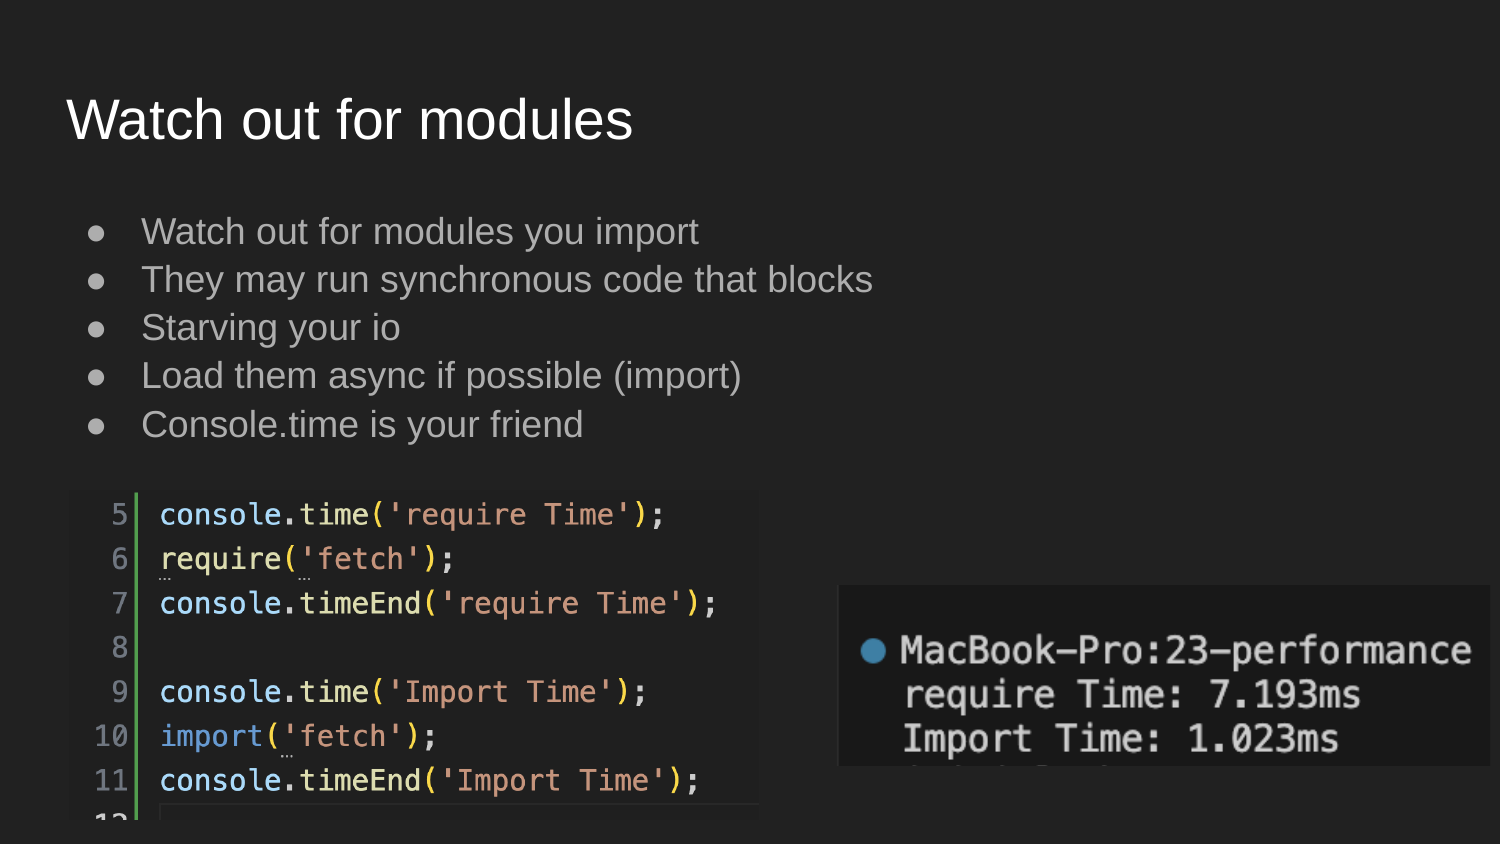

# Watch out for modules
Watch out for modules you import
They may run synchronous code that blocks
Starving your io
Load them async if possible (import)
Console.time is your friend